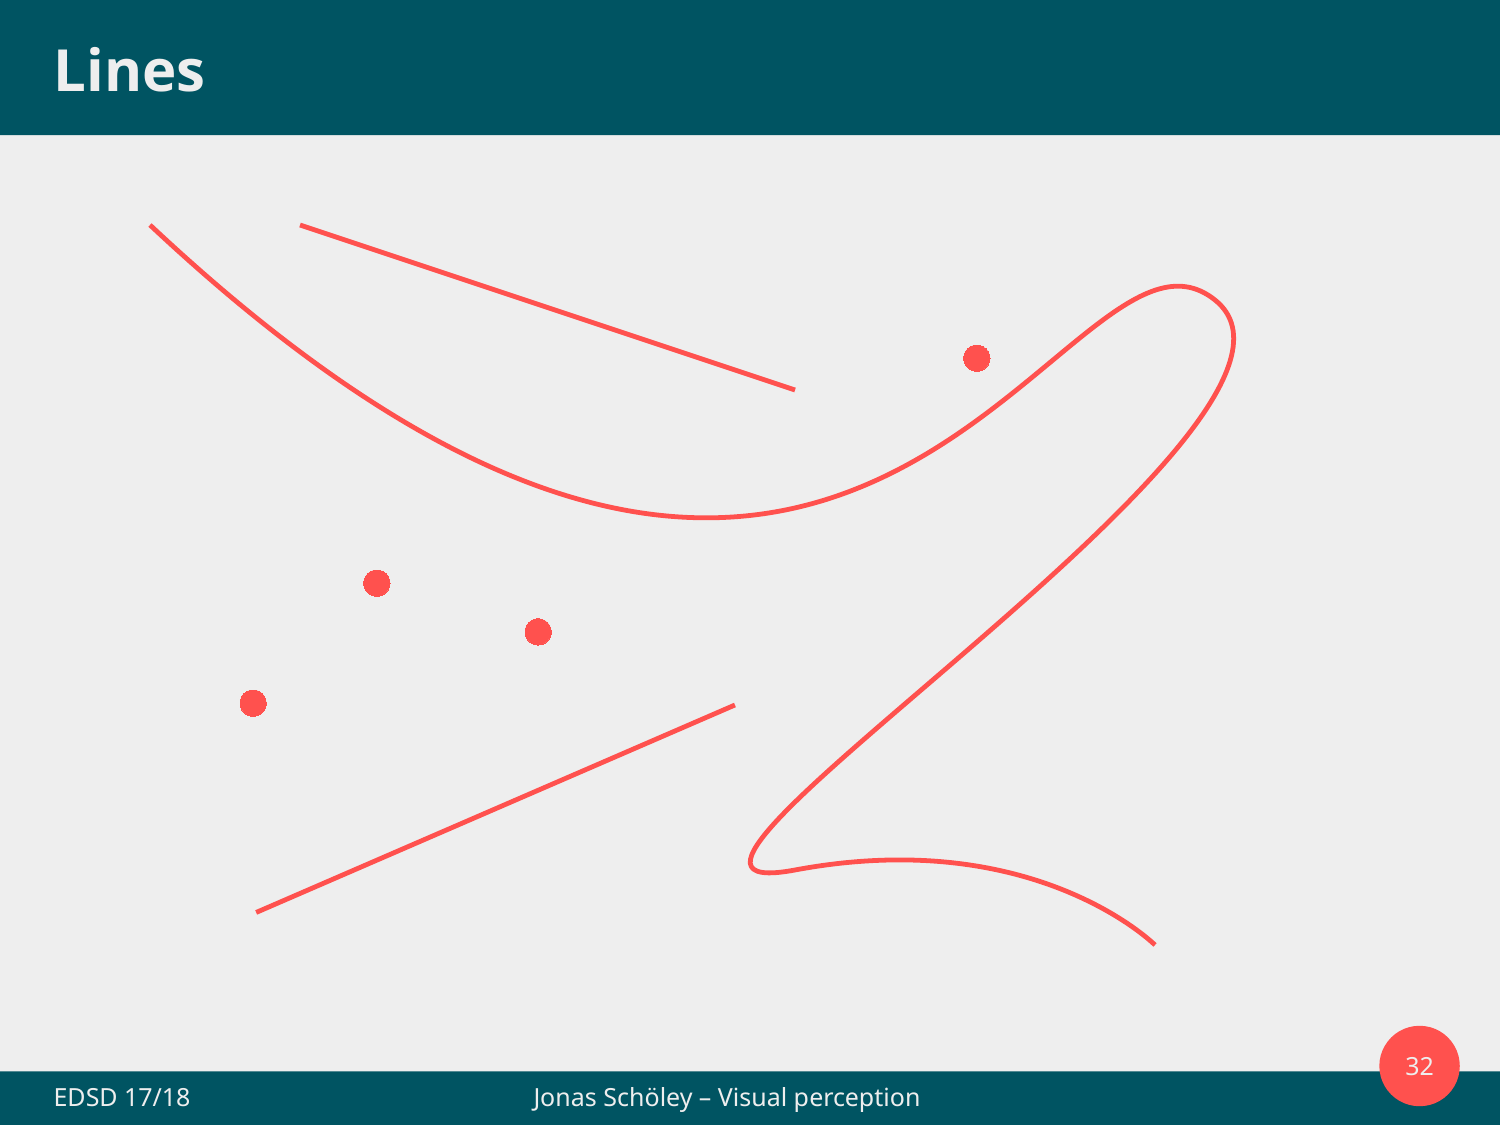

# Lines
32
EDSD 17/18
Jonas Schöley – Visual perception